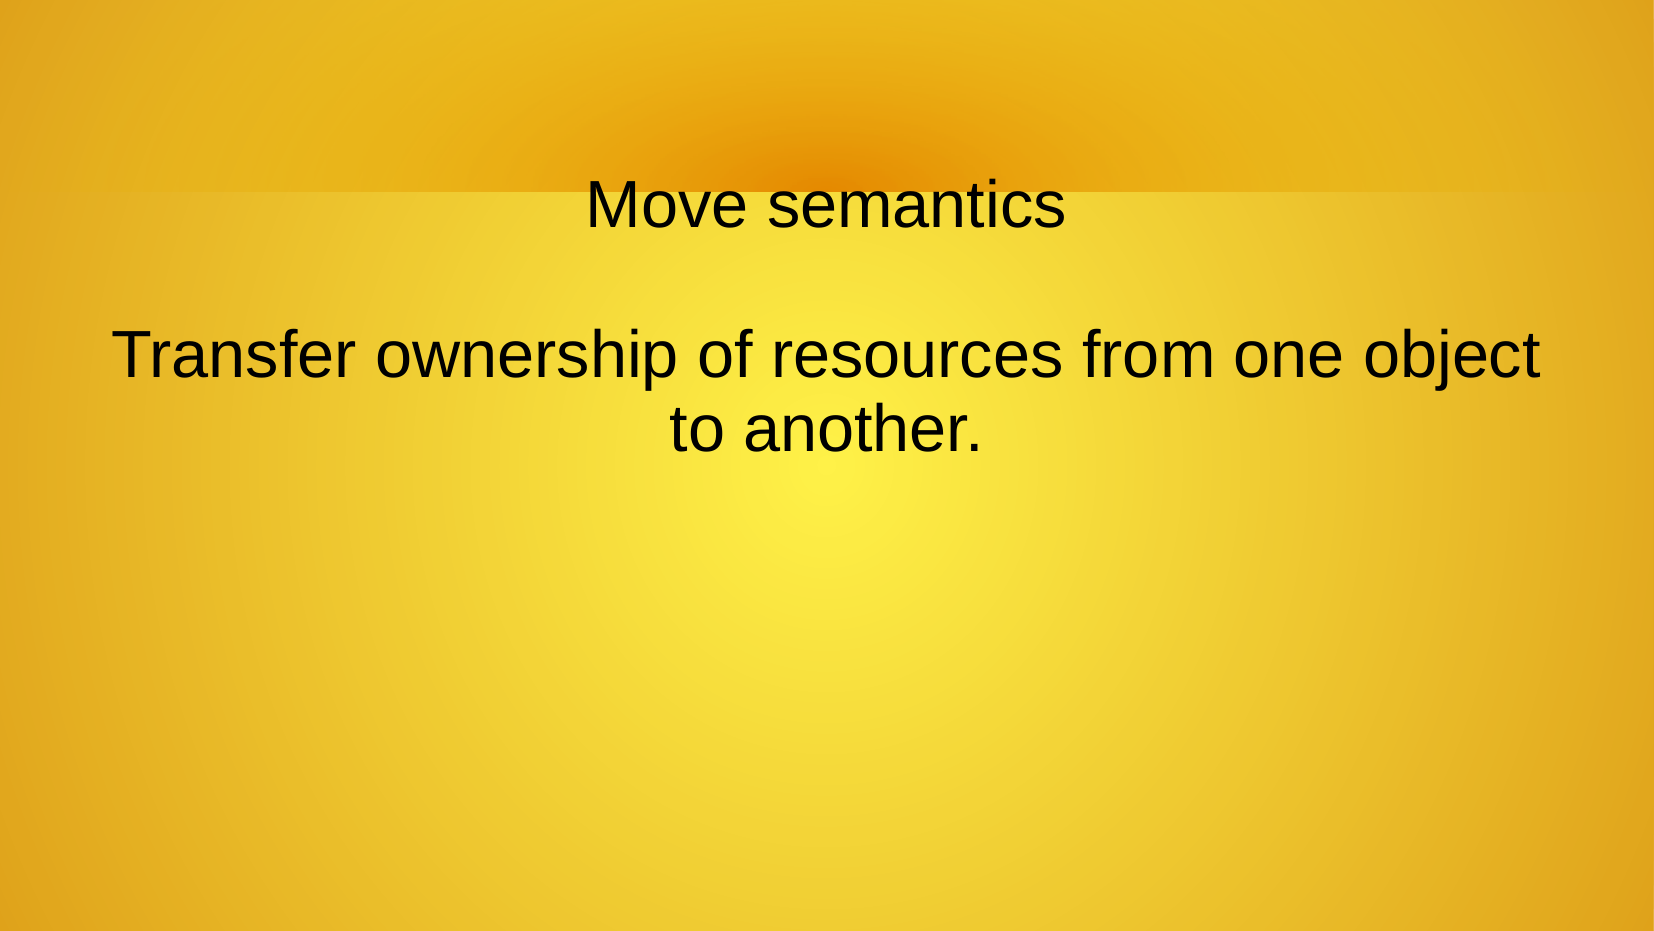

# Move semantics
Transfer ownership of resources from one object to another.